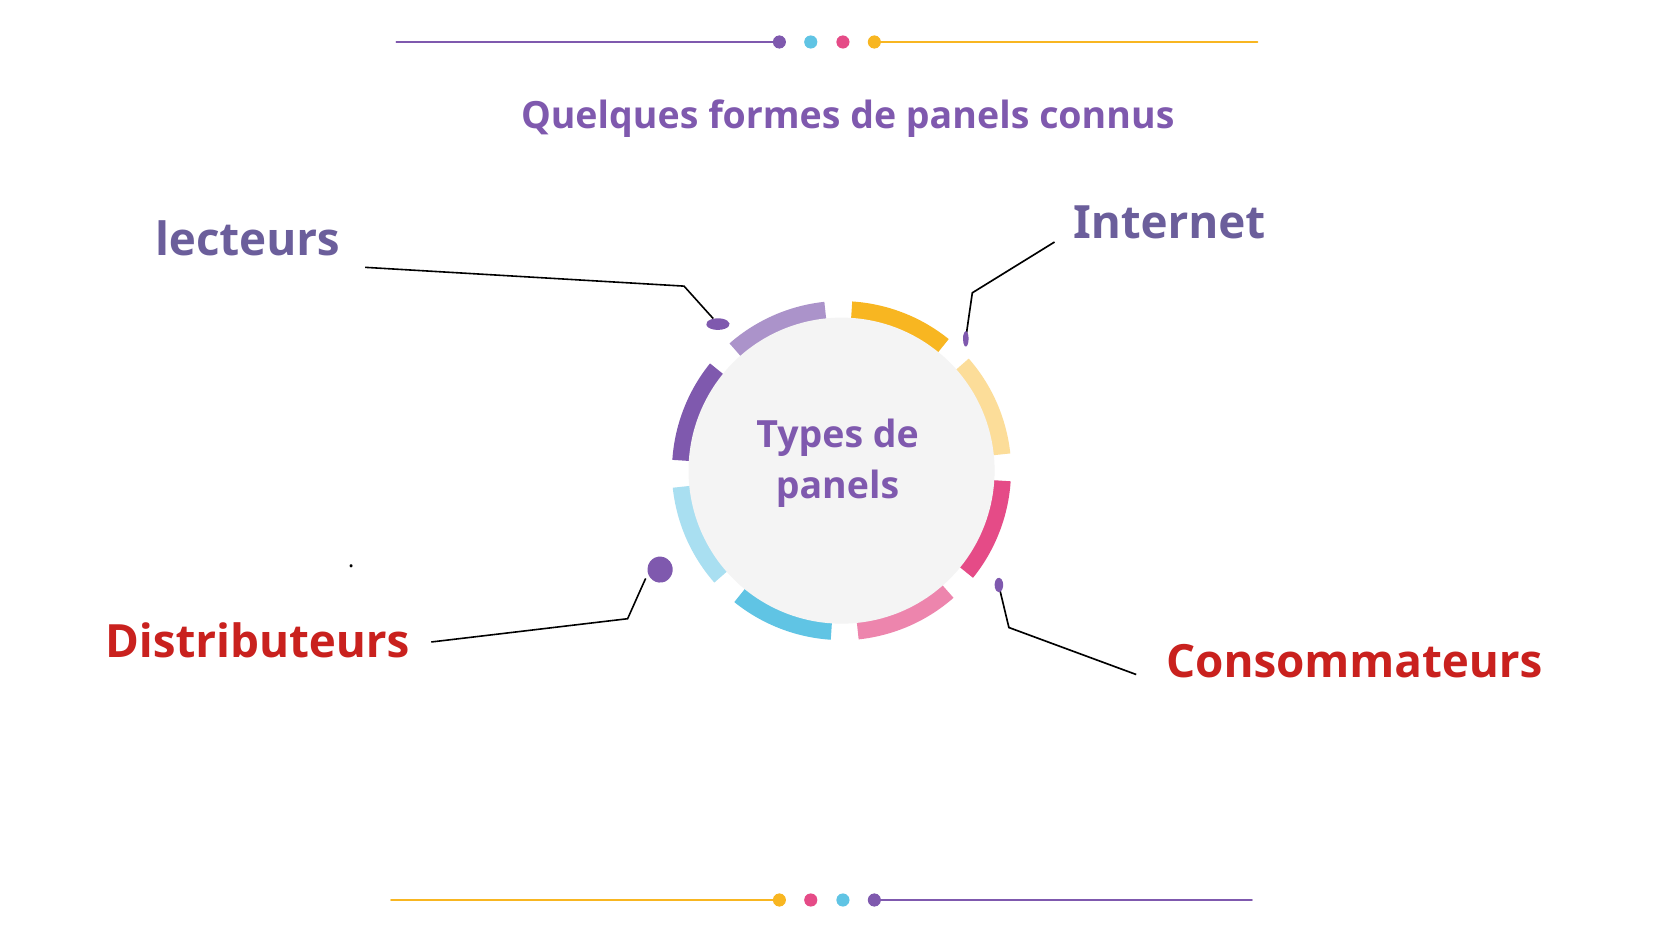

# Quelques formes de panels connus
Internet
lecteurs
Types de panels
.
Distributeurs
Consommateurs